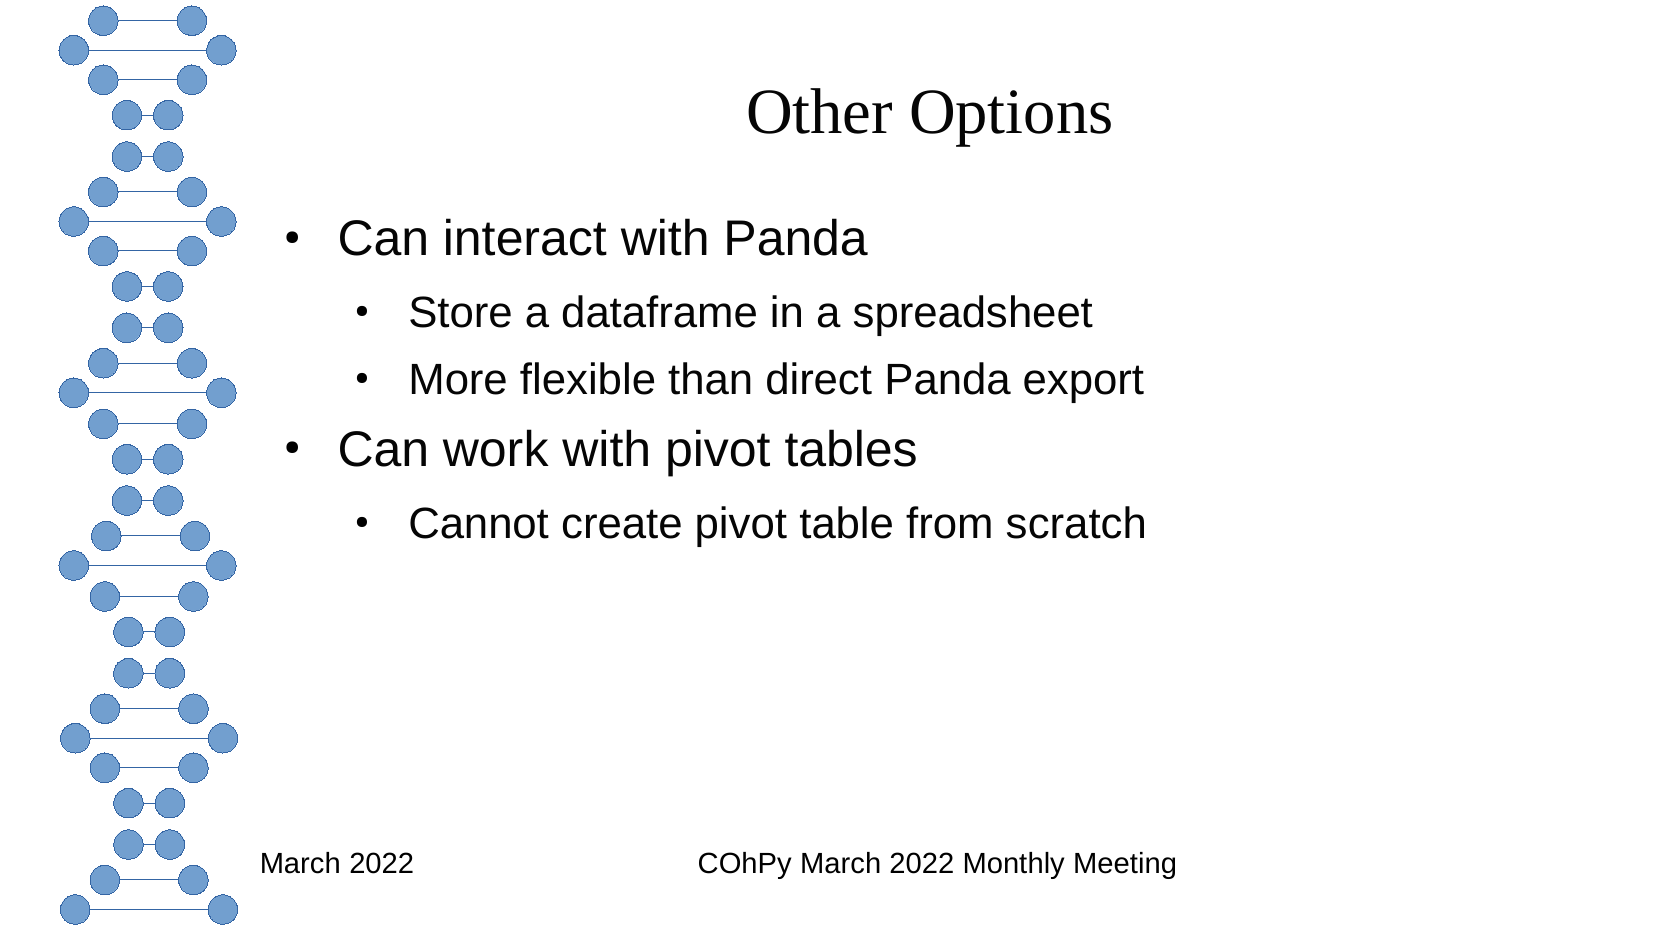

# Other Options
Can interact with Panda
Store a dataframe in a spreadsheet
More flexible than direct Panda export
Can work with pivot tables
Cannot create pivot table from scratch